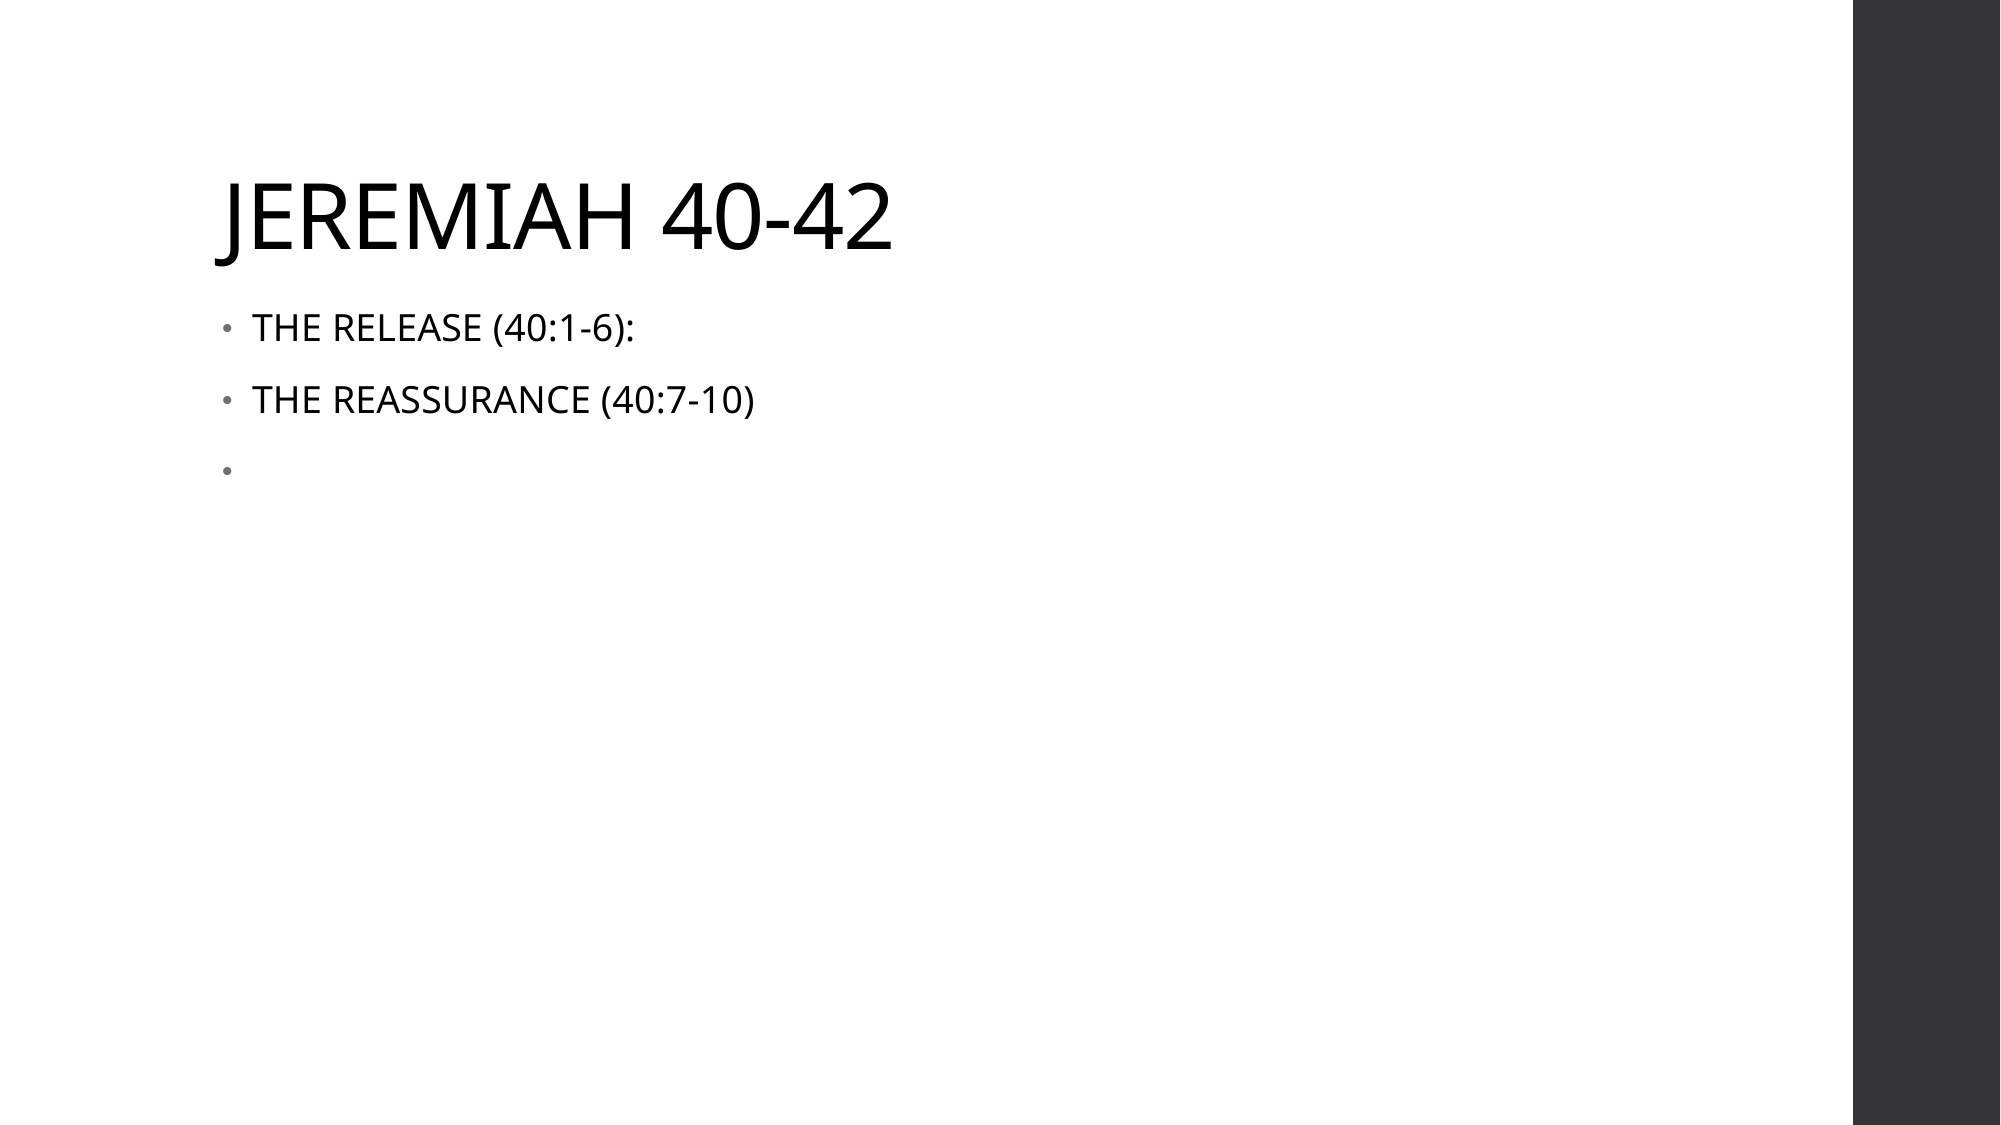

# JEREMIAH 40-42
THE RELEASE (40:1-6):
THE REASSURANCE (40:7-10)